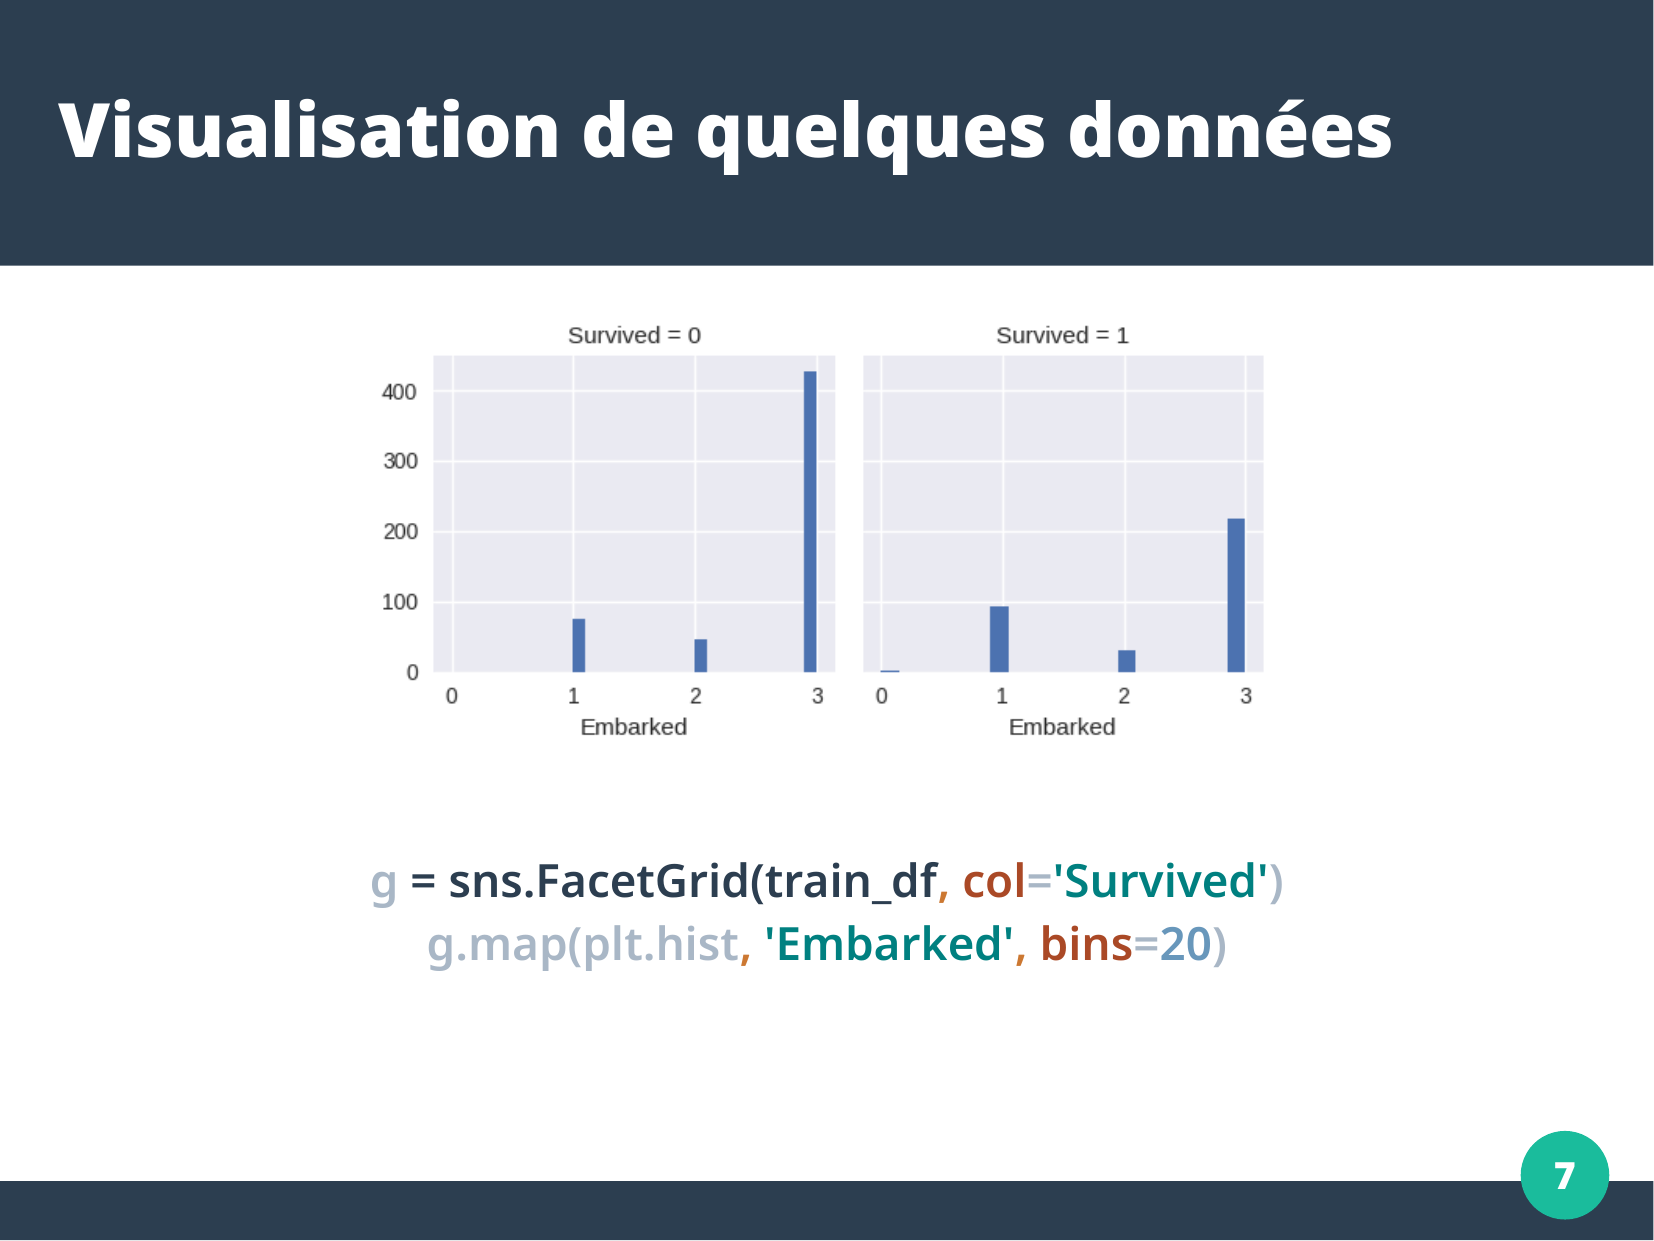

# Visualisation de quelques données
g = sns.FacetGrid(train_df, col='Survived')
g.map(plt.hist, 'Embarked', bins=20)
7